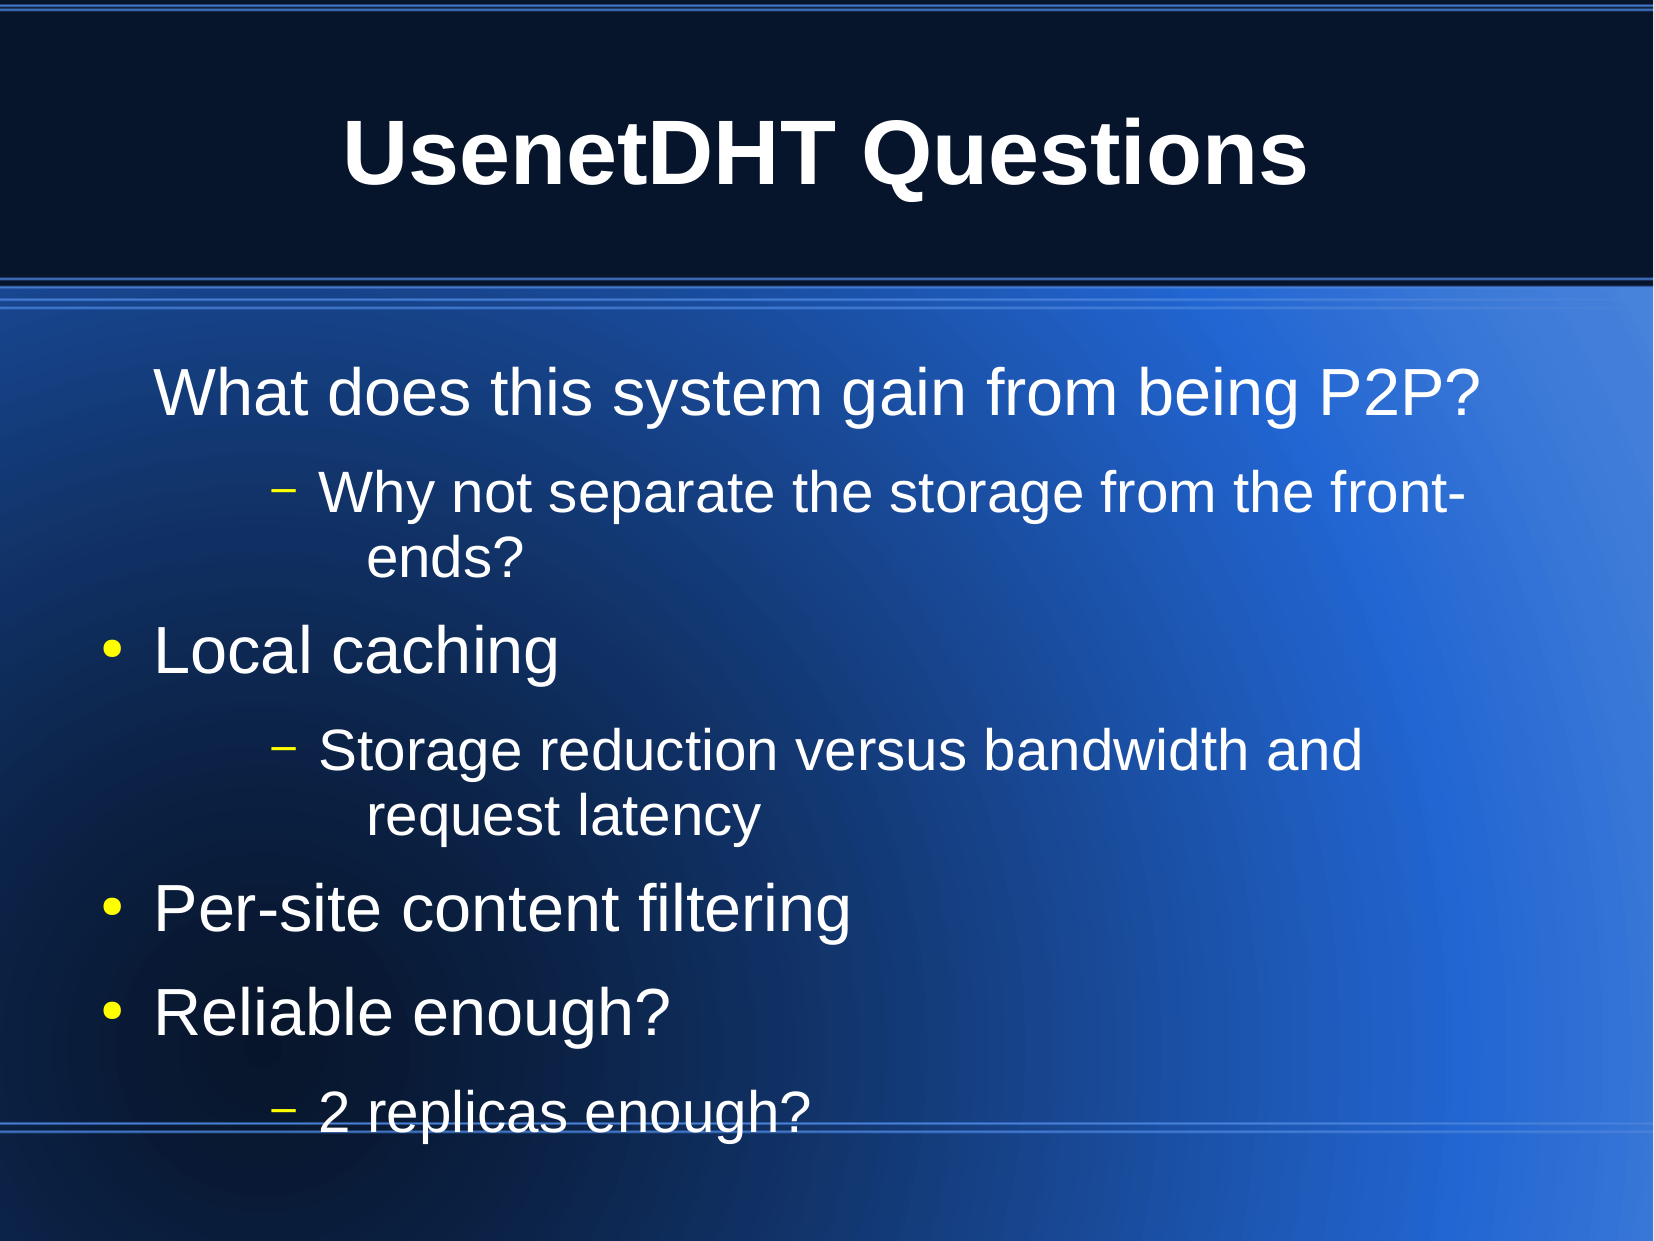

# UsenetDHT Questions
What does this system gain from being P2P?
Why not separate the storage from the front-ends?
Local caching
Storage reduction versus bandwidth and request latency
Per-site content filtering
Reliable enough?
2 replicas enough?